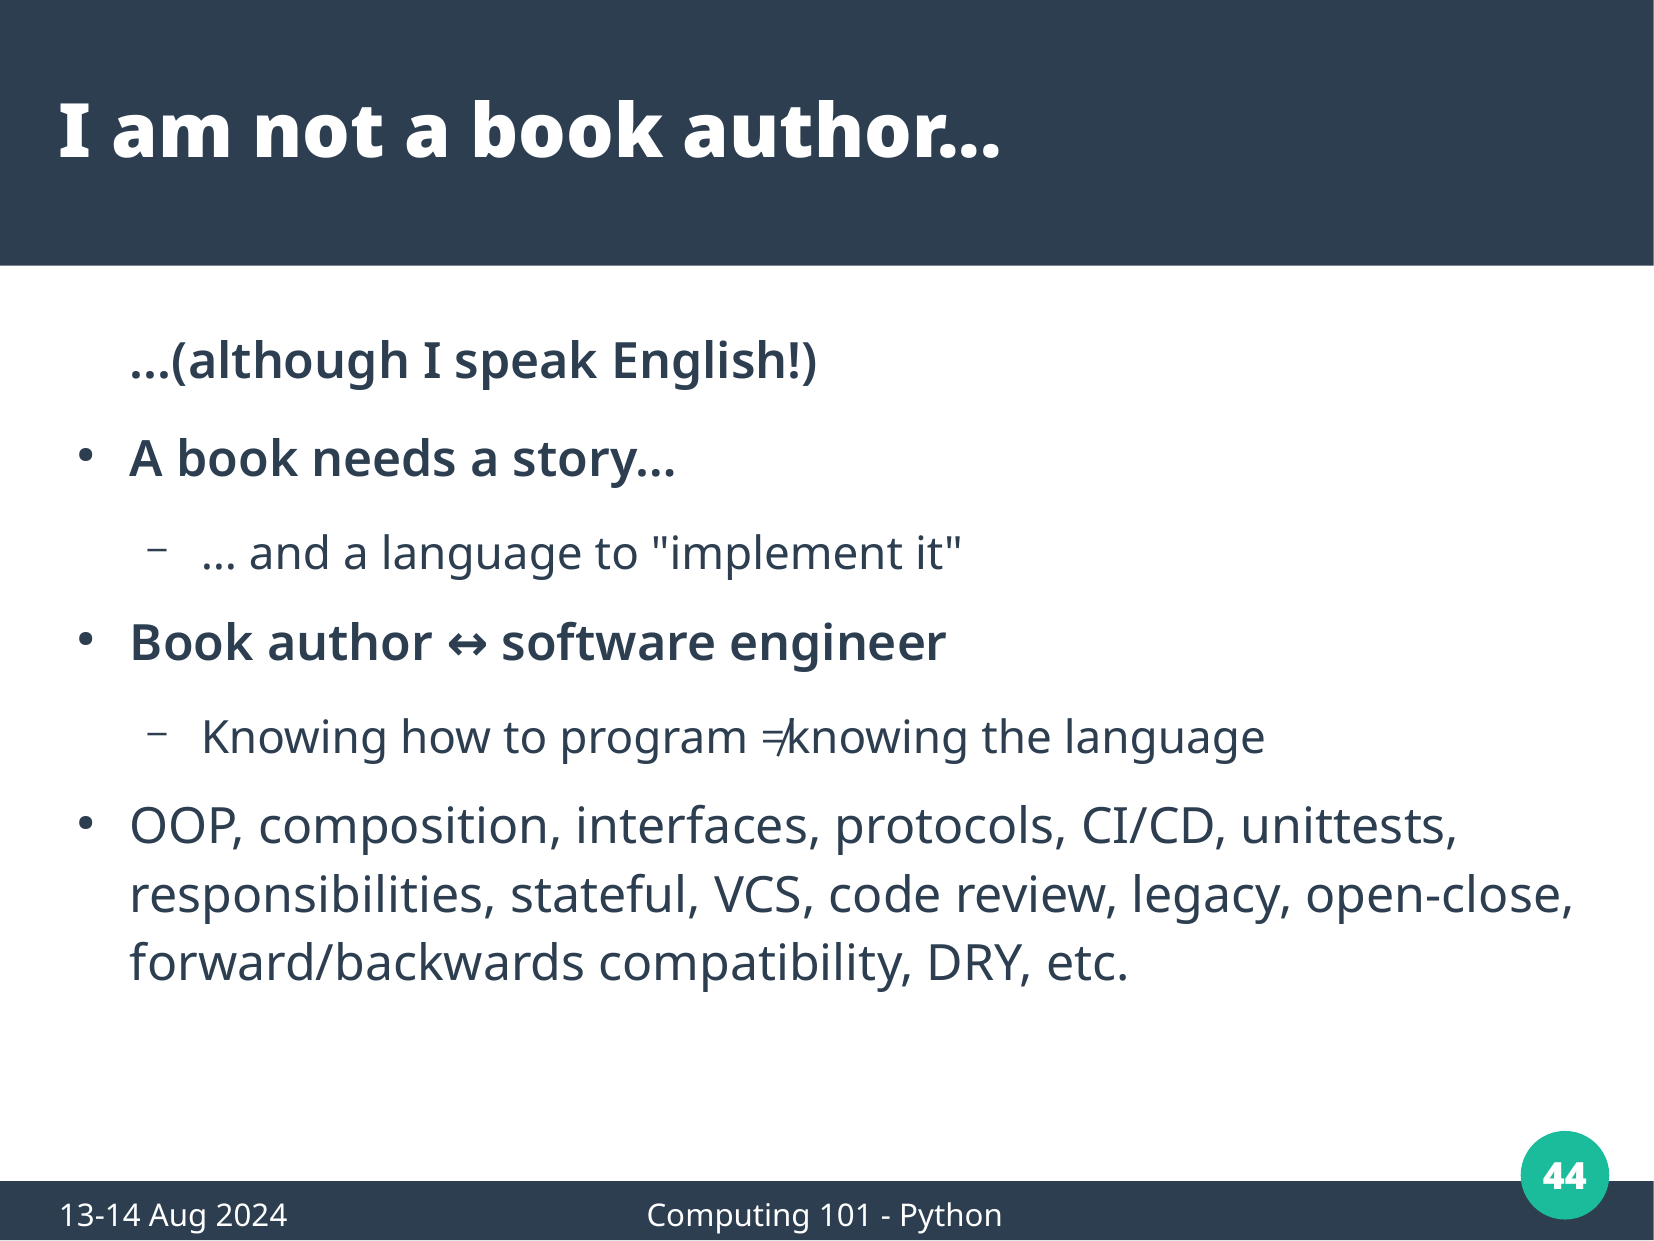

# I am not a book author...
...(although I speak English!)
A book needs a story…
… and a language to "implement it"
Book author ↔ software engineer
Knowing how to program ≠knowing the language
OOP, composition, interfaces, protocols, CI/CD, unittests, responsibilities, stateful, VCS, code review, legacy, open-close, forward/backwards compatibility, DRY, etc.
44
13-14 Aug 2024